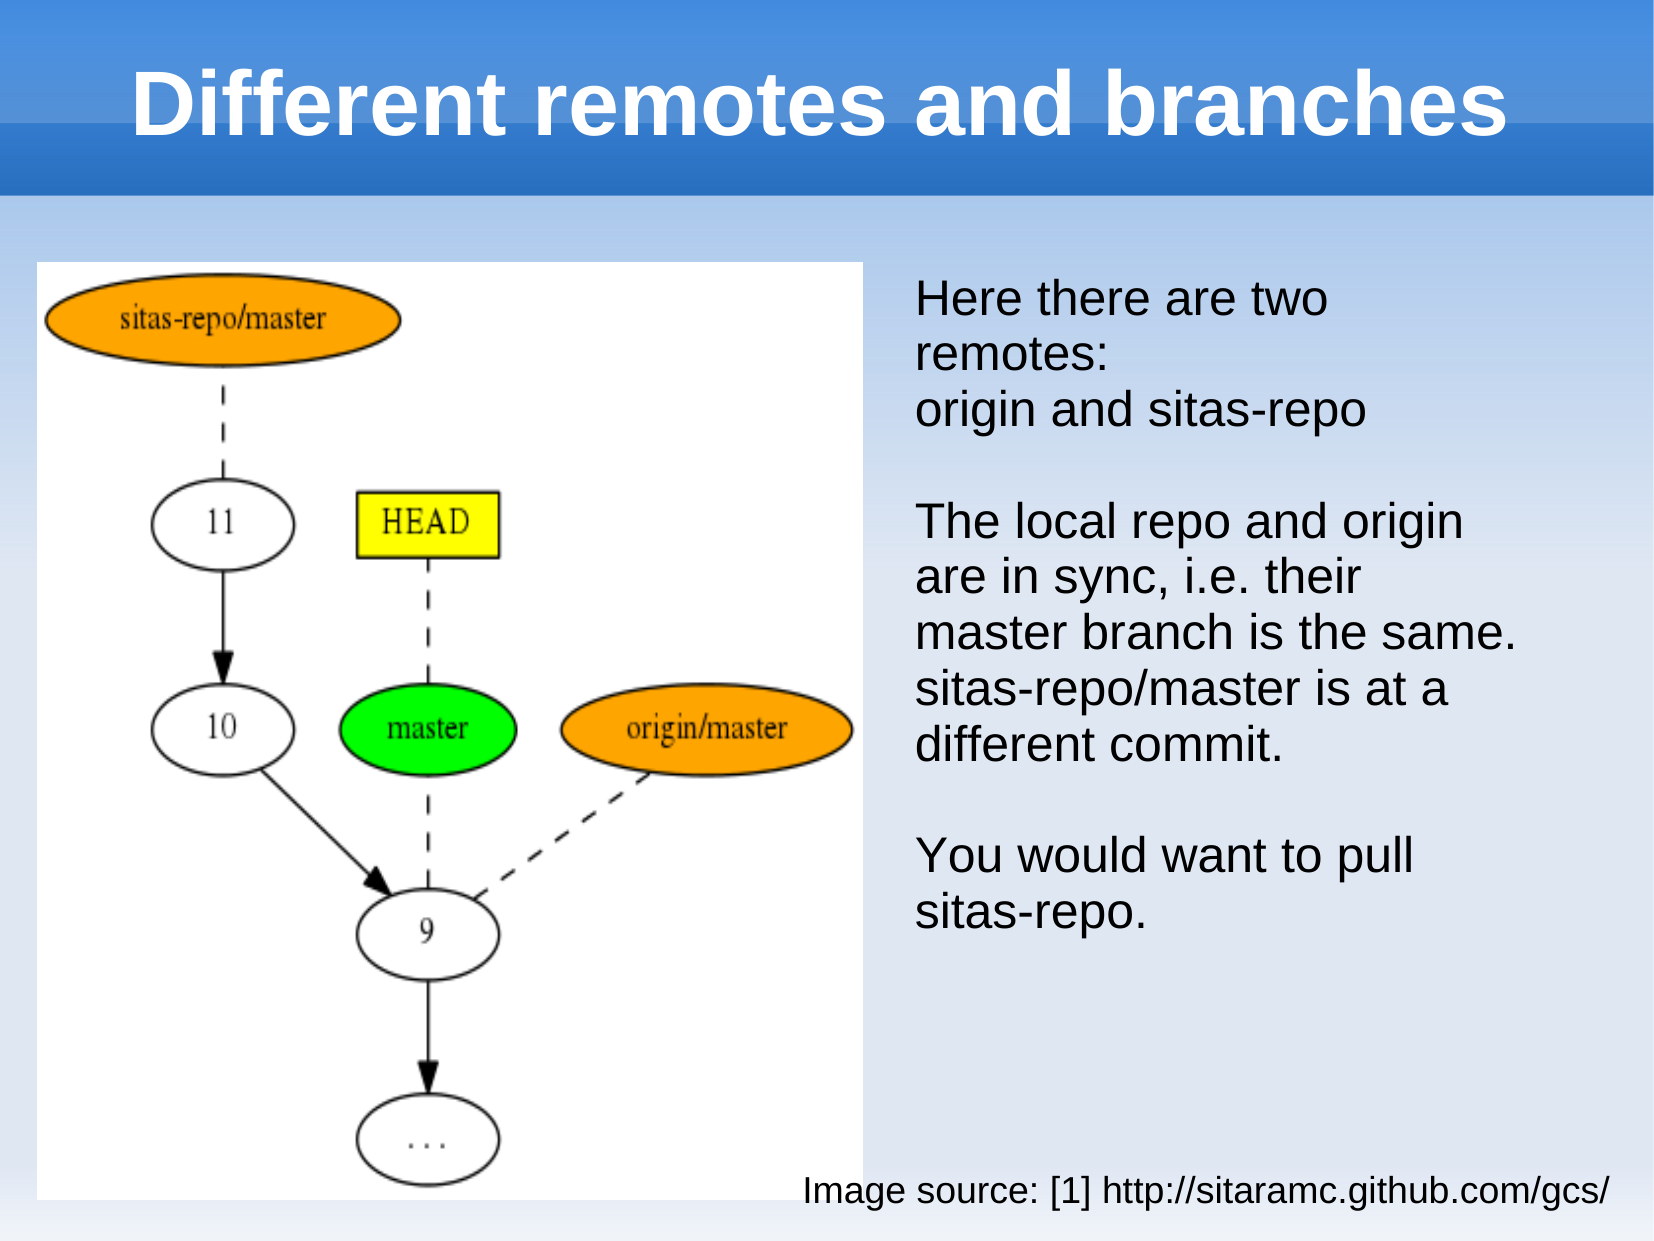

# Different remotes and branches
Here there are two remotes:
origin and sitas-repo
The local repo and origin are in sync, i.e. their master branch is the same. sitas-repo/master is at a different commit.
You would want to pull sitas-repo.
Image source: [1] http://sitaramc.github.com/gcs/